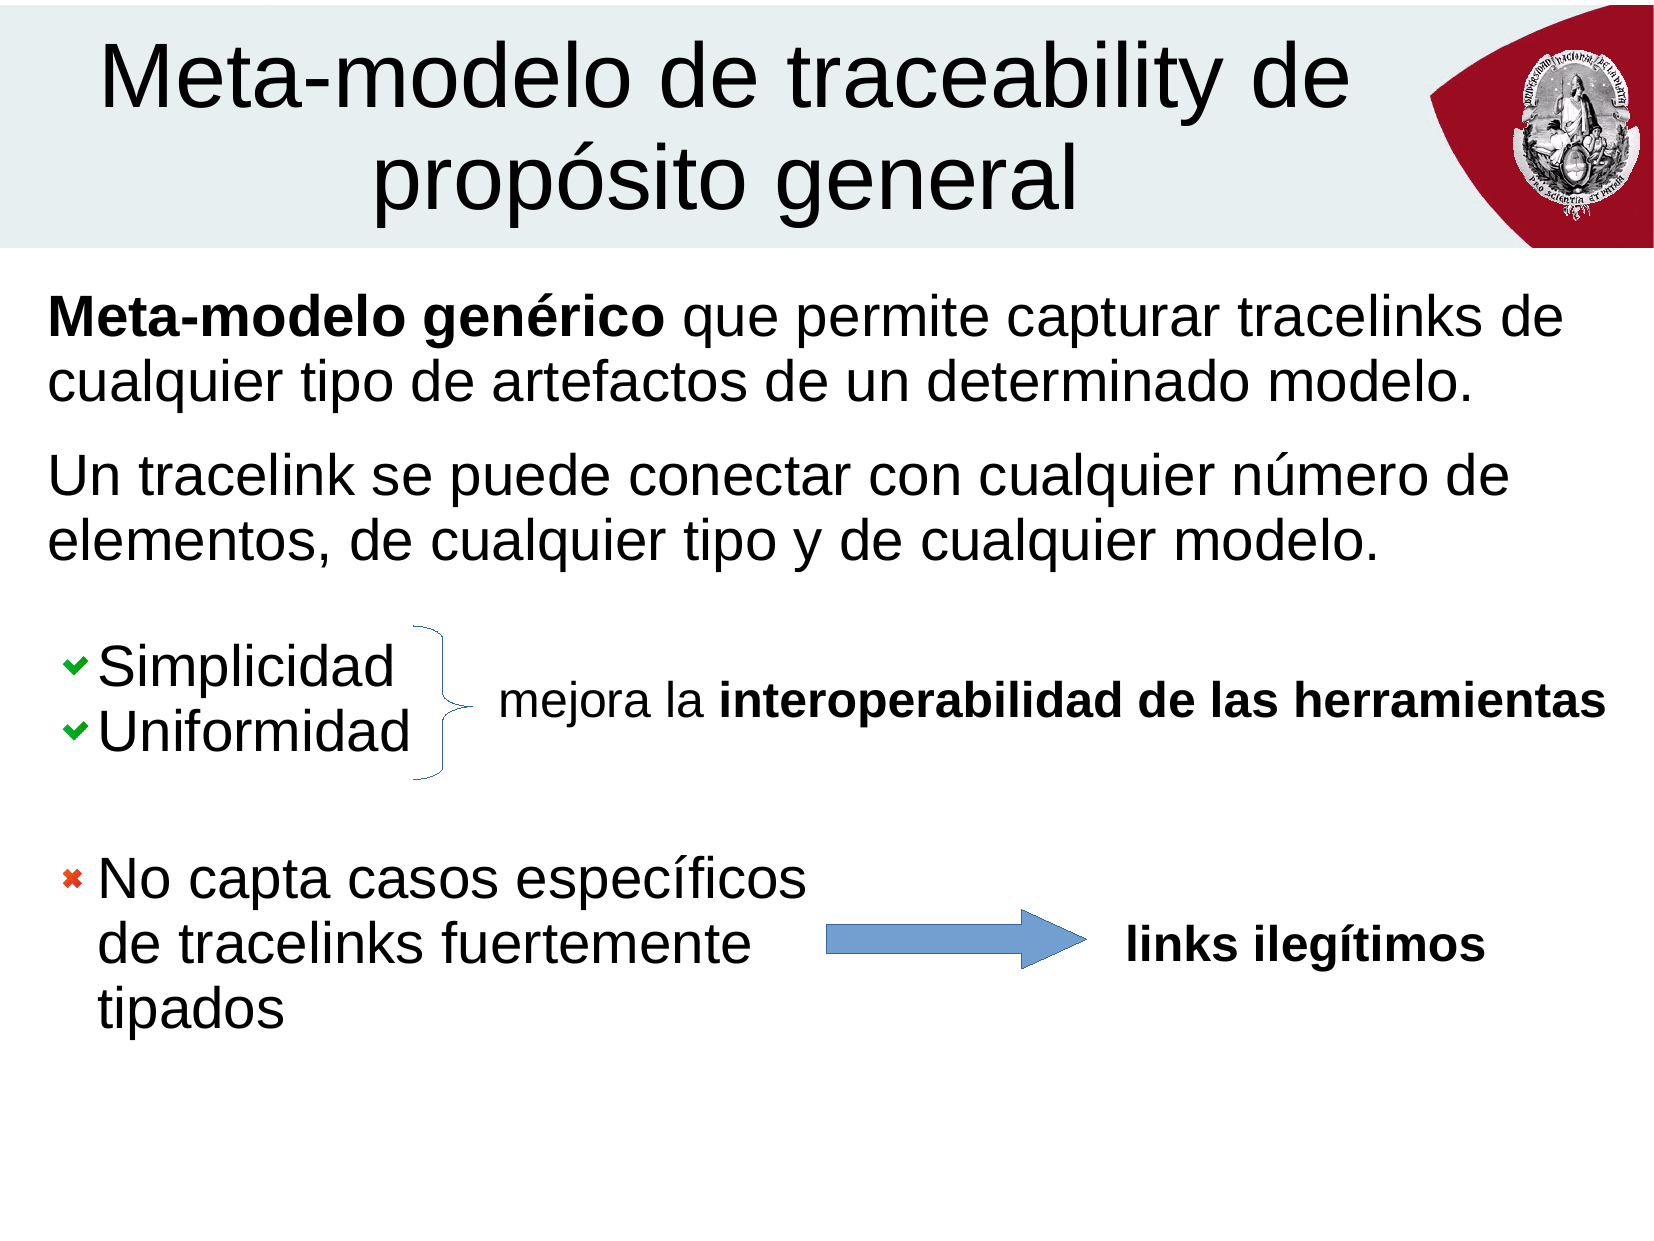

# Meta-modelo de traceability de propósito general
Meta-modelo genérico que permite capturar tracelinks de cualquier tipo de artefactos de un determinado modelo.
Un tracelink se puede conectar con cualquier número de elementos, de cualquier tipo y de cualquier modelo.
Simplicidad
Uniformidad
mejora la interoperabilidad de las herramientas
No capta casos específicos de tracelinks fuertemente tipados
links ilegítimos